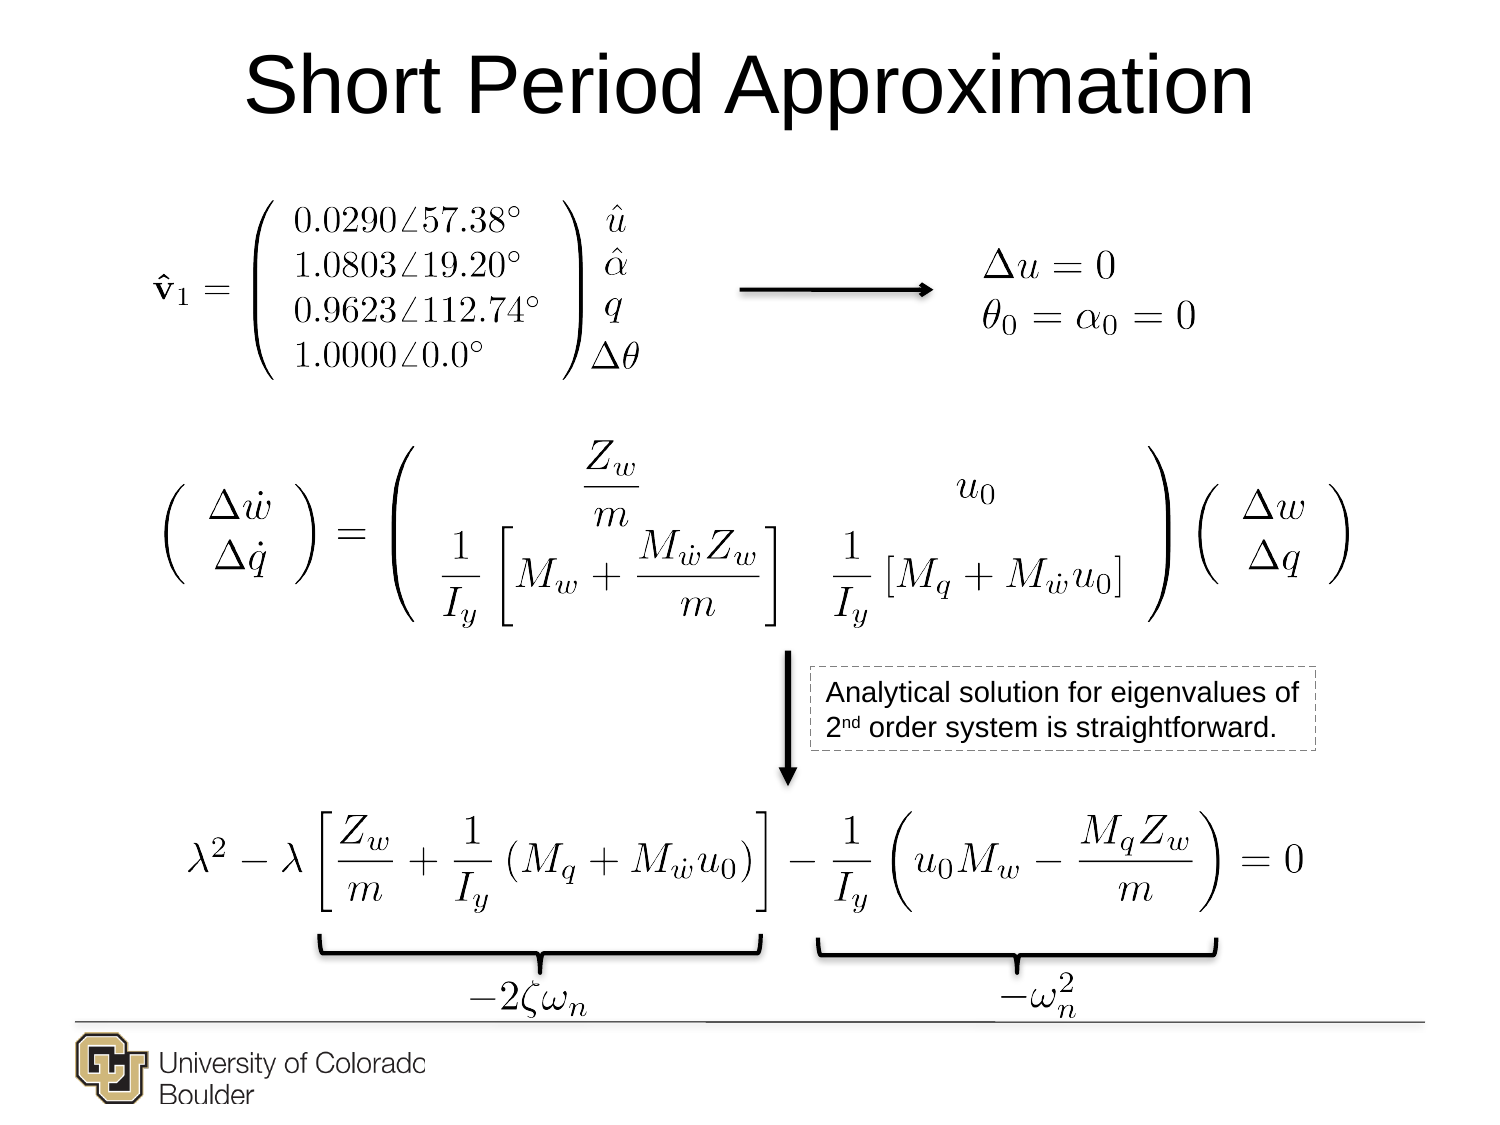

# Short Period Approximation
Analytical solution for eigenvalues of 2nd order system is straightforward.